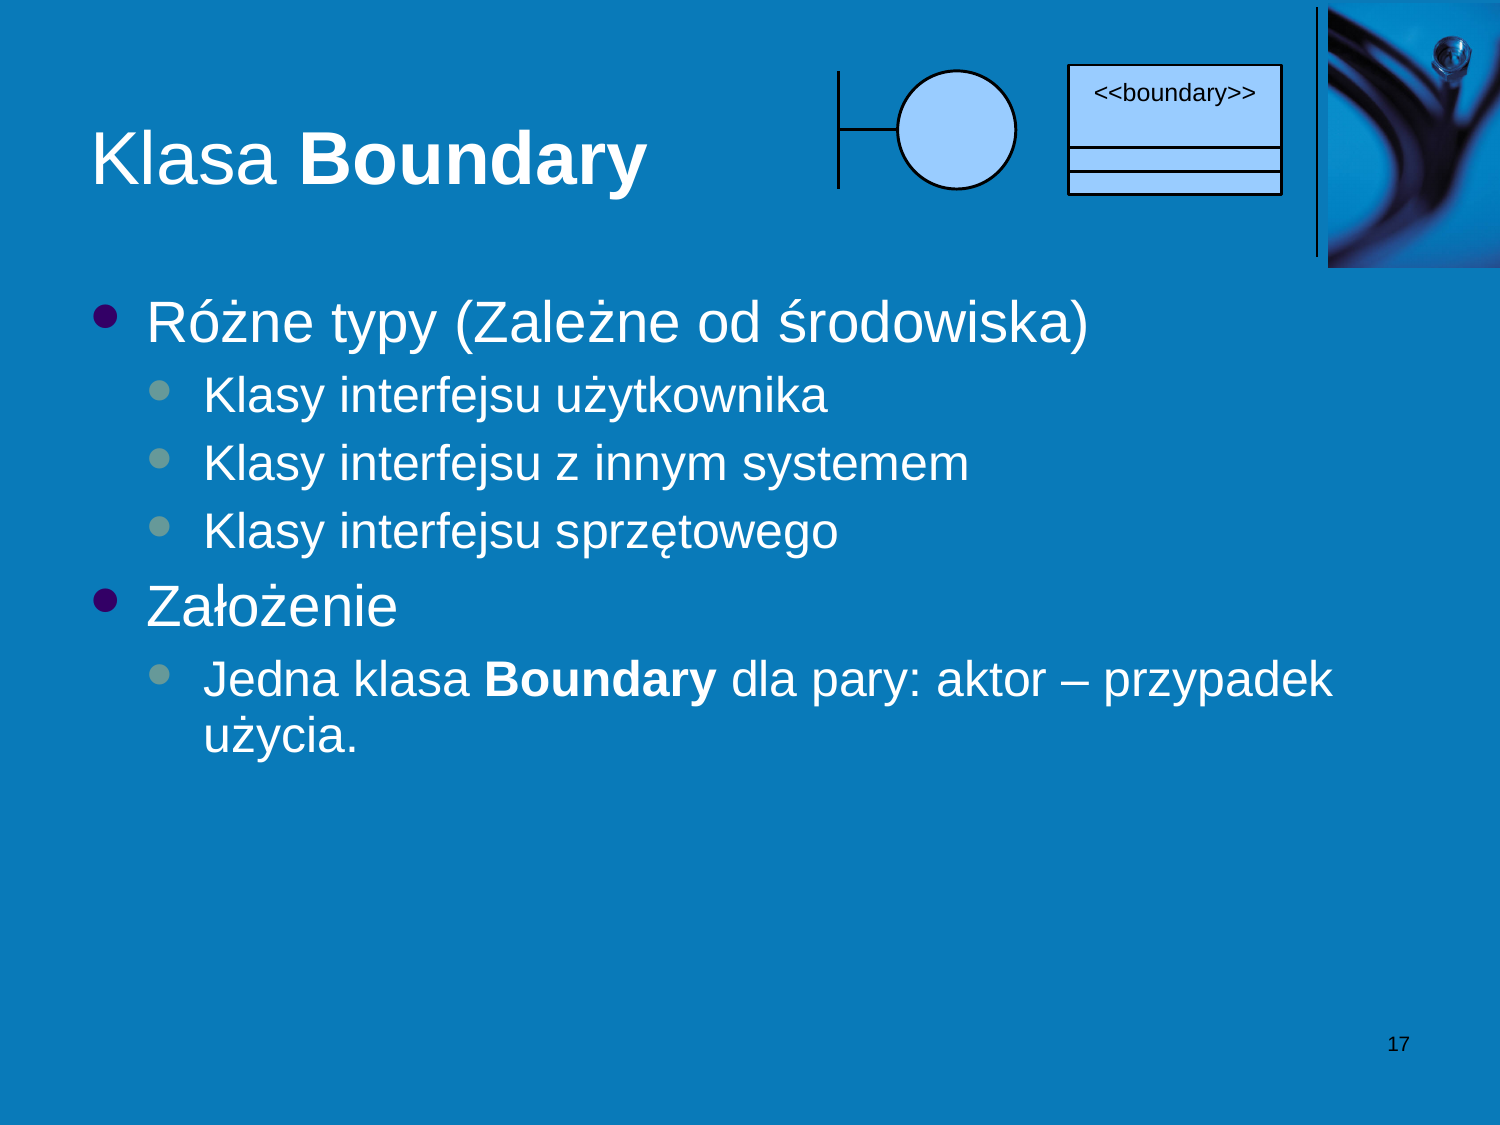

# Klasa Boundary
<<boundary>>
Różne typy (Zależne od środowiska)
Klasy interfejsu użytkownika
Klasy interfejsu z innym systemem
Klasy interfejsu sprzętowego
Założenie
Jedna klasa Boundary dla pary: aktor – przypadek użycia.
17